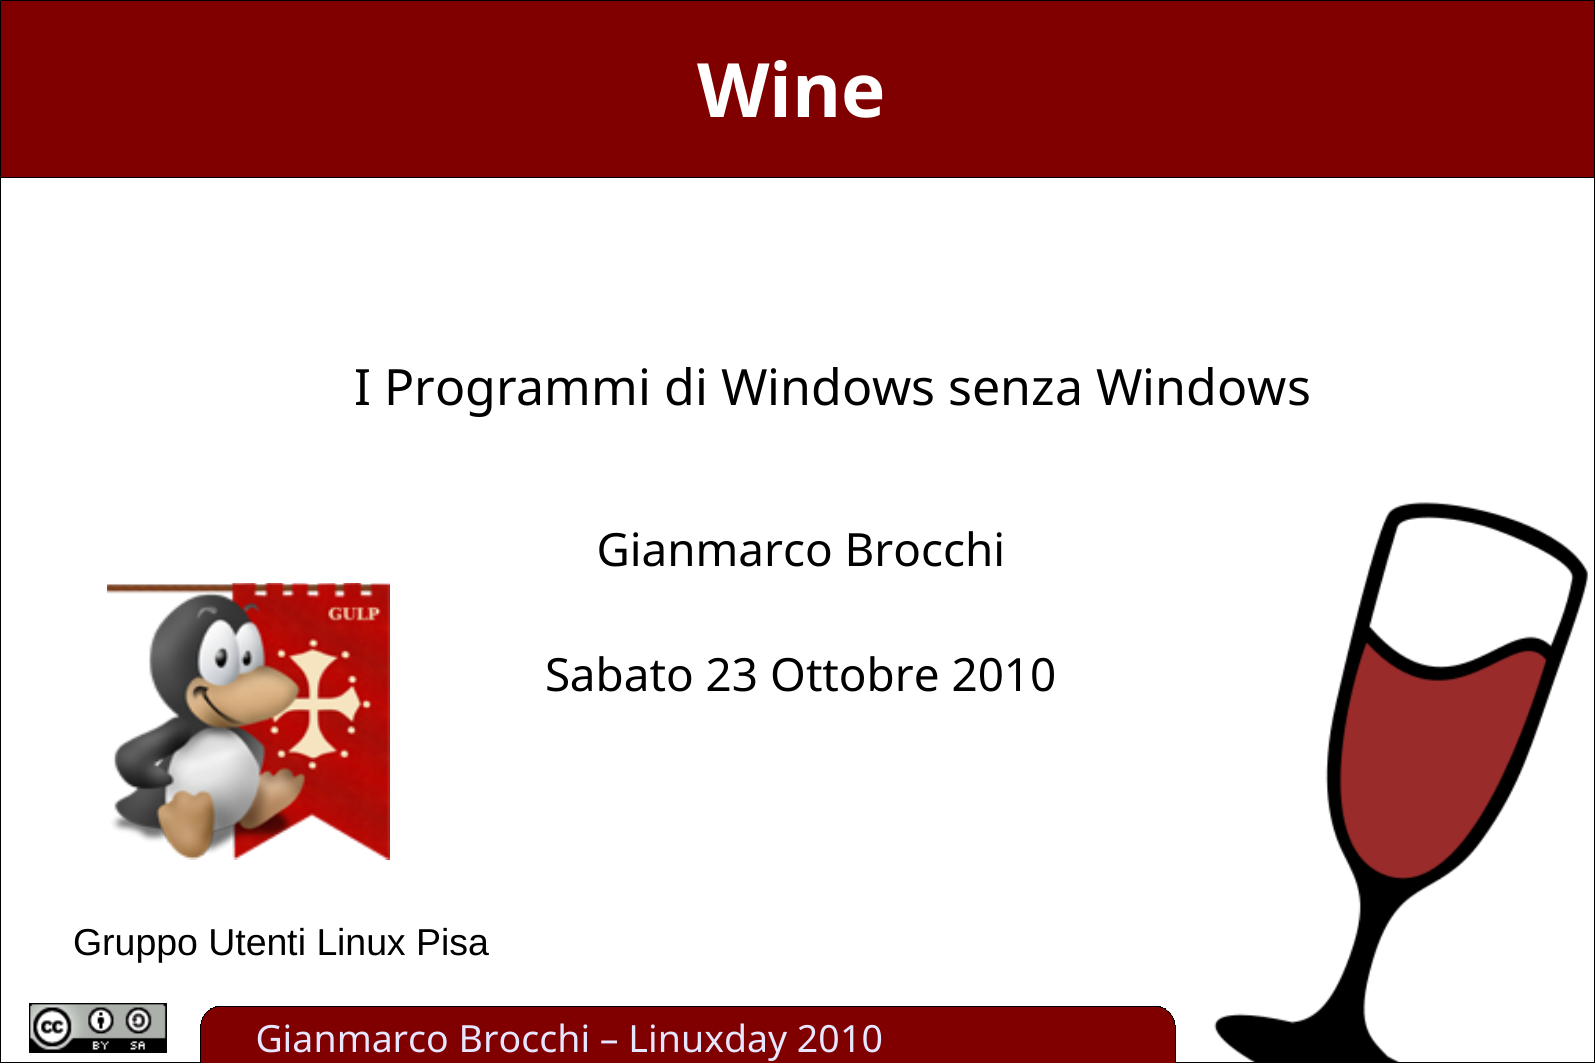

# Wine
I Programmi di Windows senza Windows
Gianmarco Brocchi
Sabato 23 Ottobre 2010
Gruppo Utenti Linux Pisa